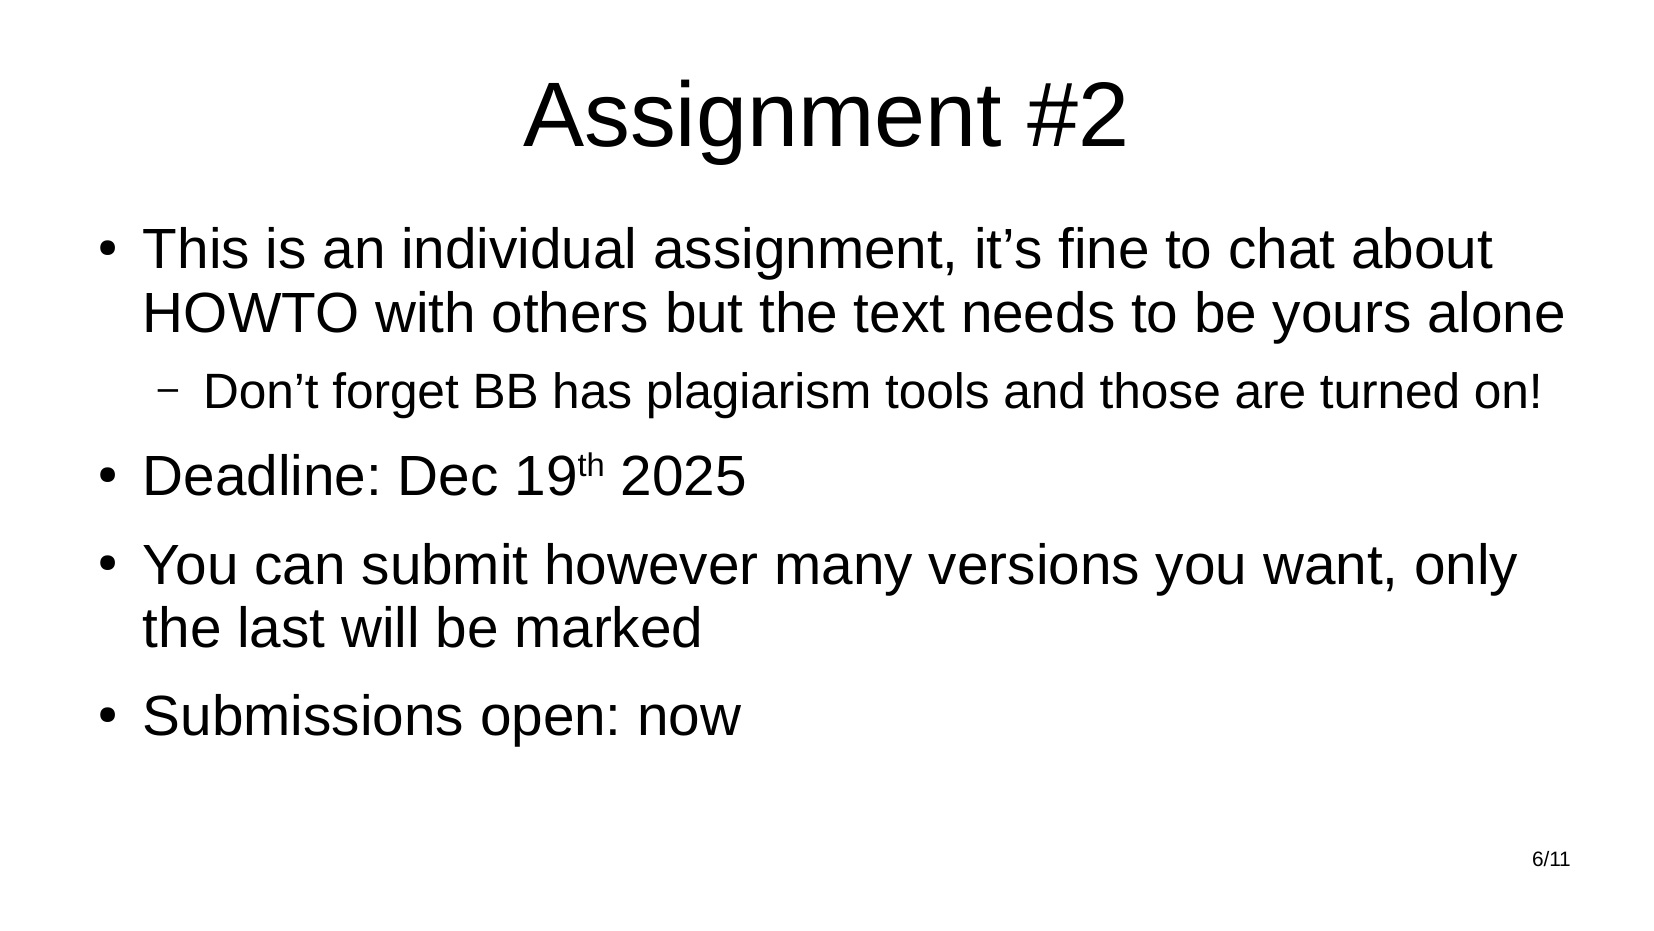

# Assignment #2
This is an individual assignment, it’s fine to chat about HOWTO with others but the text needs to be yours alone
Don’t forget BB has plagiarism tools and those are turned on!
Deadline: Dec 19th 2025
You can submit however many versions you want, only the last will be marked
Submissions open: now
6